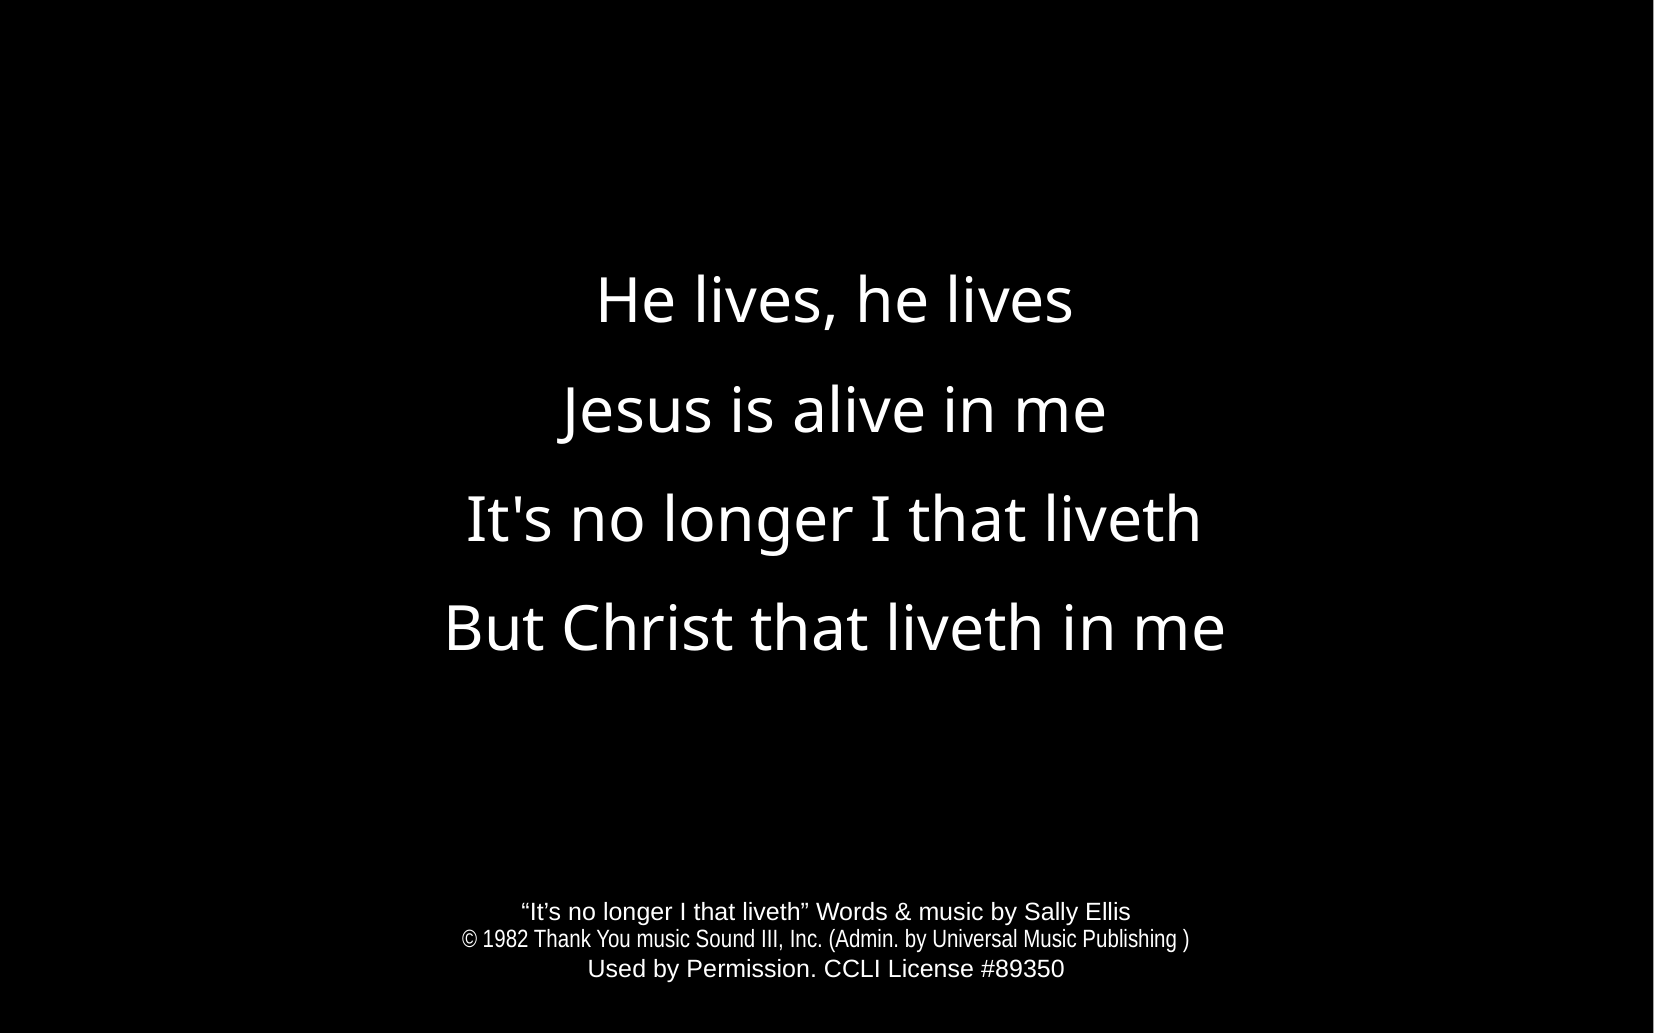

#
He lives, he lives
Jesus is alive in me
It's no longer I that liveth
But Christ that liveth in me
“It’s no longer I that liveth” Words & music by Sally Ellis
© 1982 Thank You music Sound III, Inc. (Admin. by Universal Music Publishing )
Used by Permission. CCLI License #89350